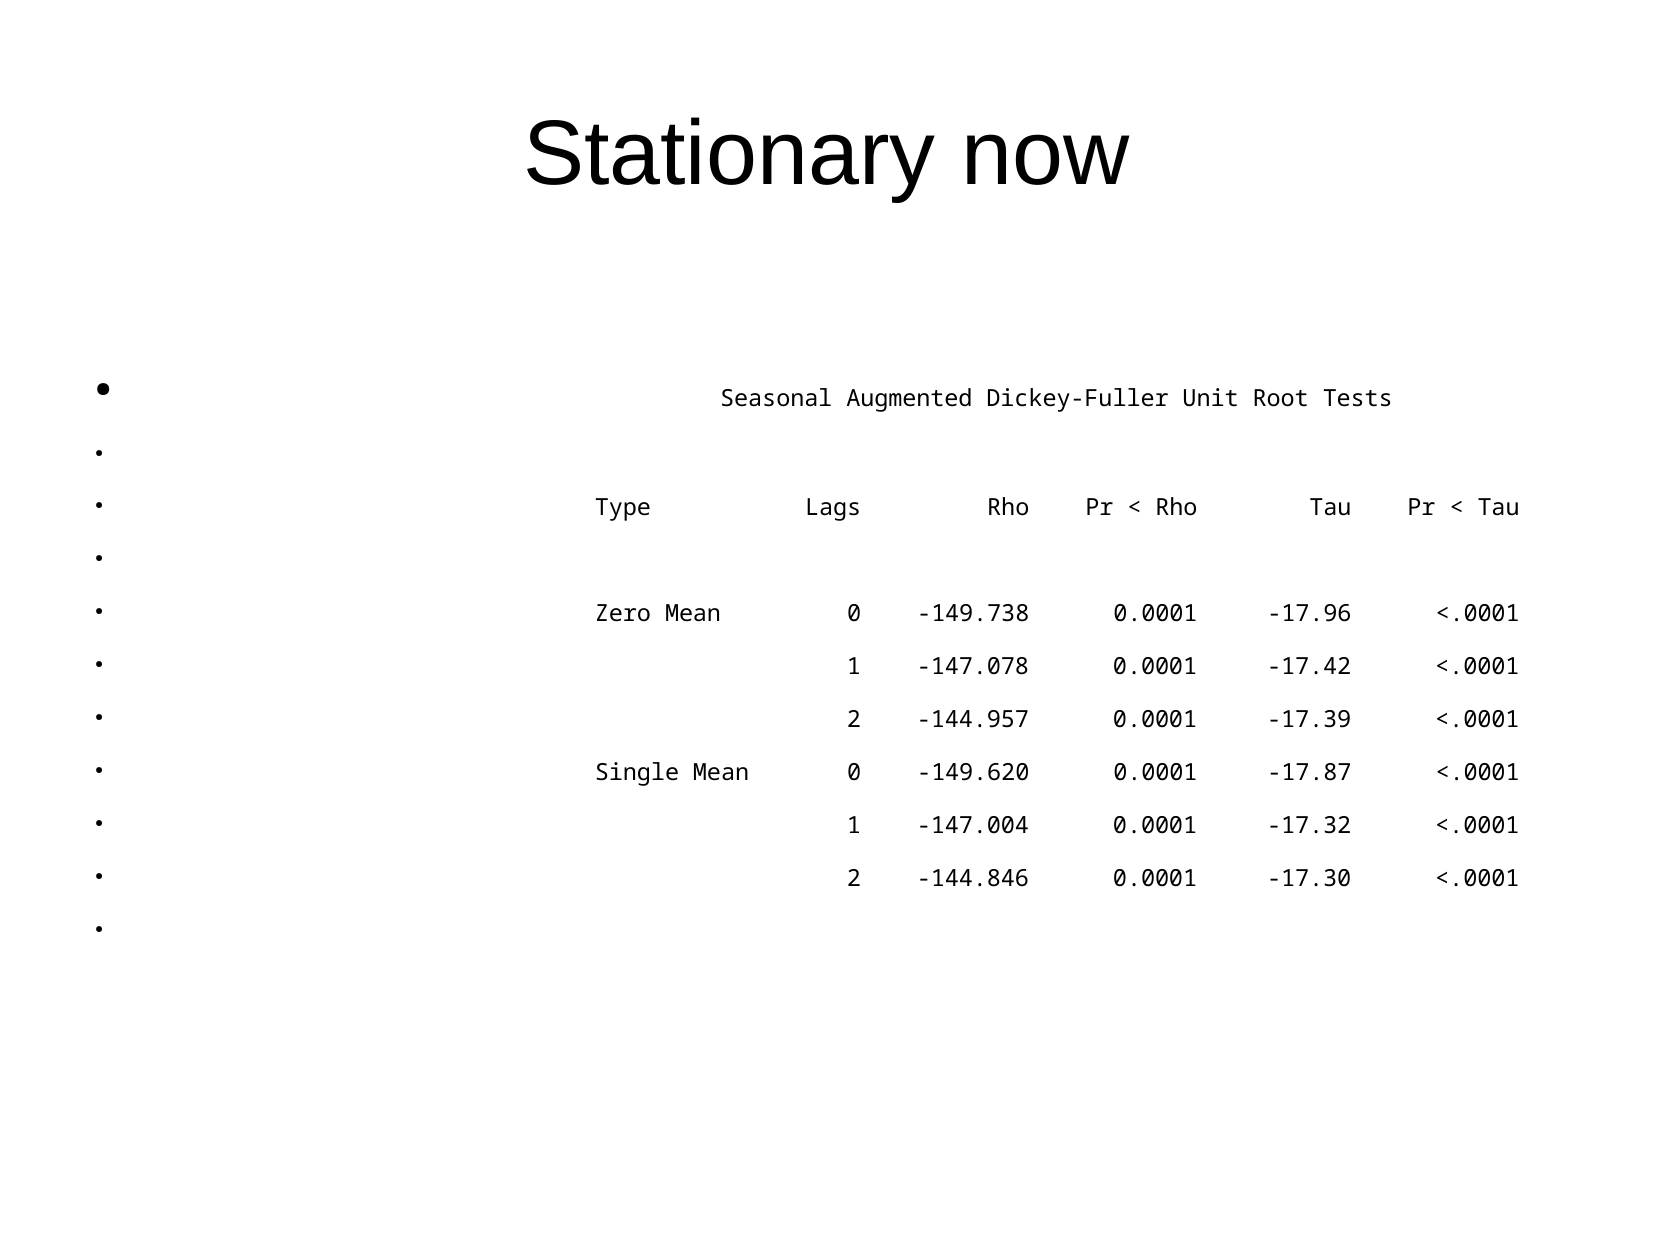

# Stationary now
 Seasonal Augmented Dickey-Fuller Unit Root Tests
 Type Lags Rho Pr < Rho Tau Pr < Tau
 Zero Mean 0 -149.738 0.0001 -17.96 <.0001
 1 -147.078 0.0001 -17.42 <.0001
 2 -144.957 0.0001 -17.39 <.0001
 Single Mean 0 -149.620 0.0001 -17.87 <.0001
 1 -147.004 0.0001 -17.32 <.0001
 2 -144.846 0.0001 -17.30 <.0001